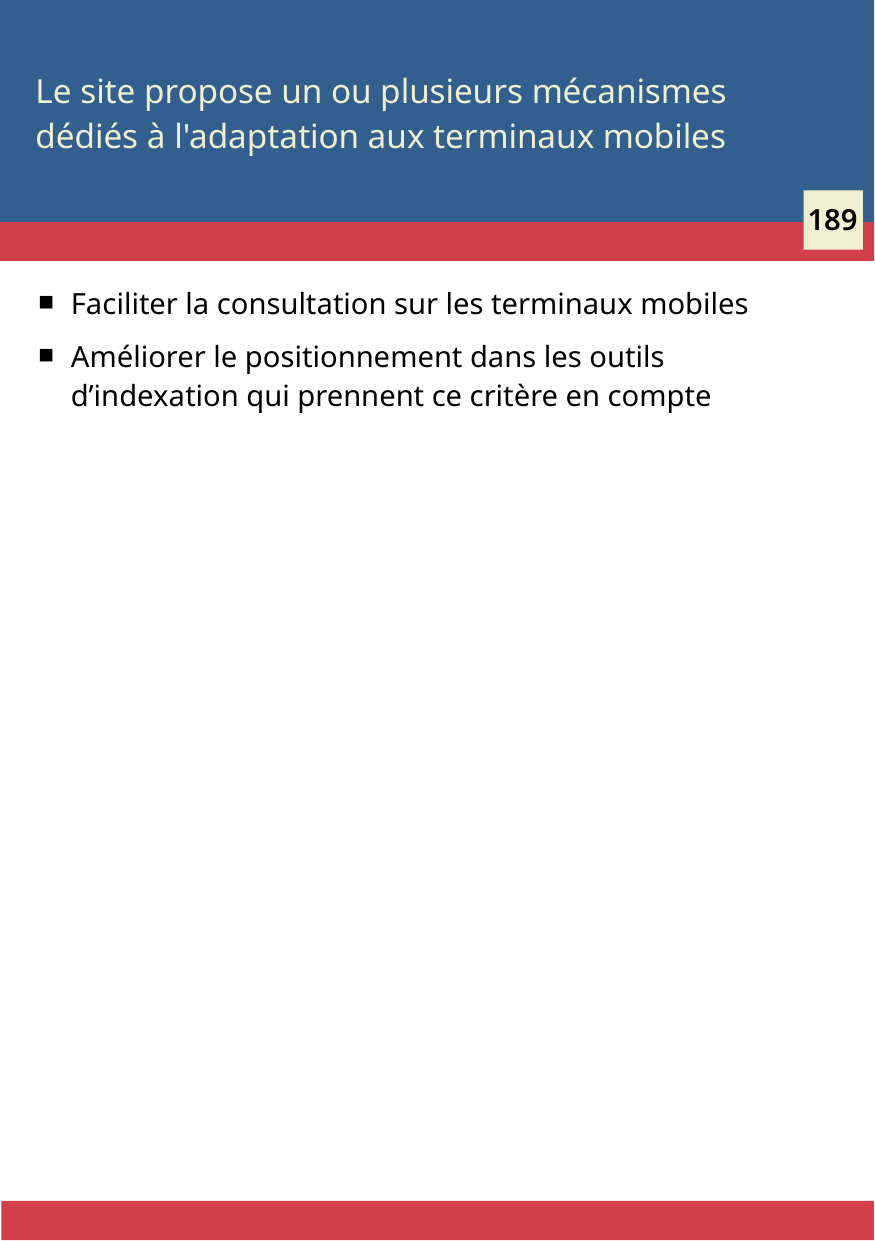

# Le site propose un ou plusieurs mécanismes dédiés à l'adaptation aux terminaux mobiles
189
Faciliter la consultation sur les terminaux mobiles
Améliorer le positionnement dans les outils d’indexation qui prennent ce critère en compte